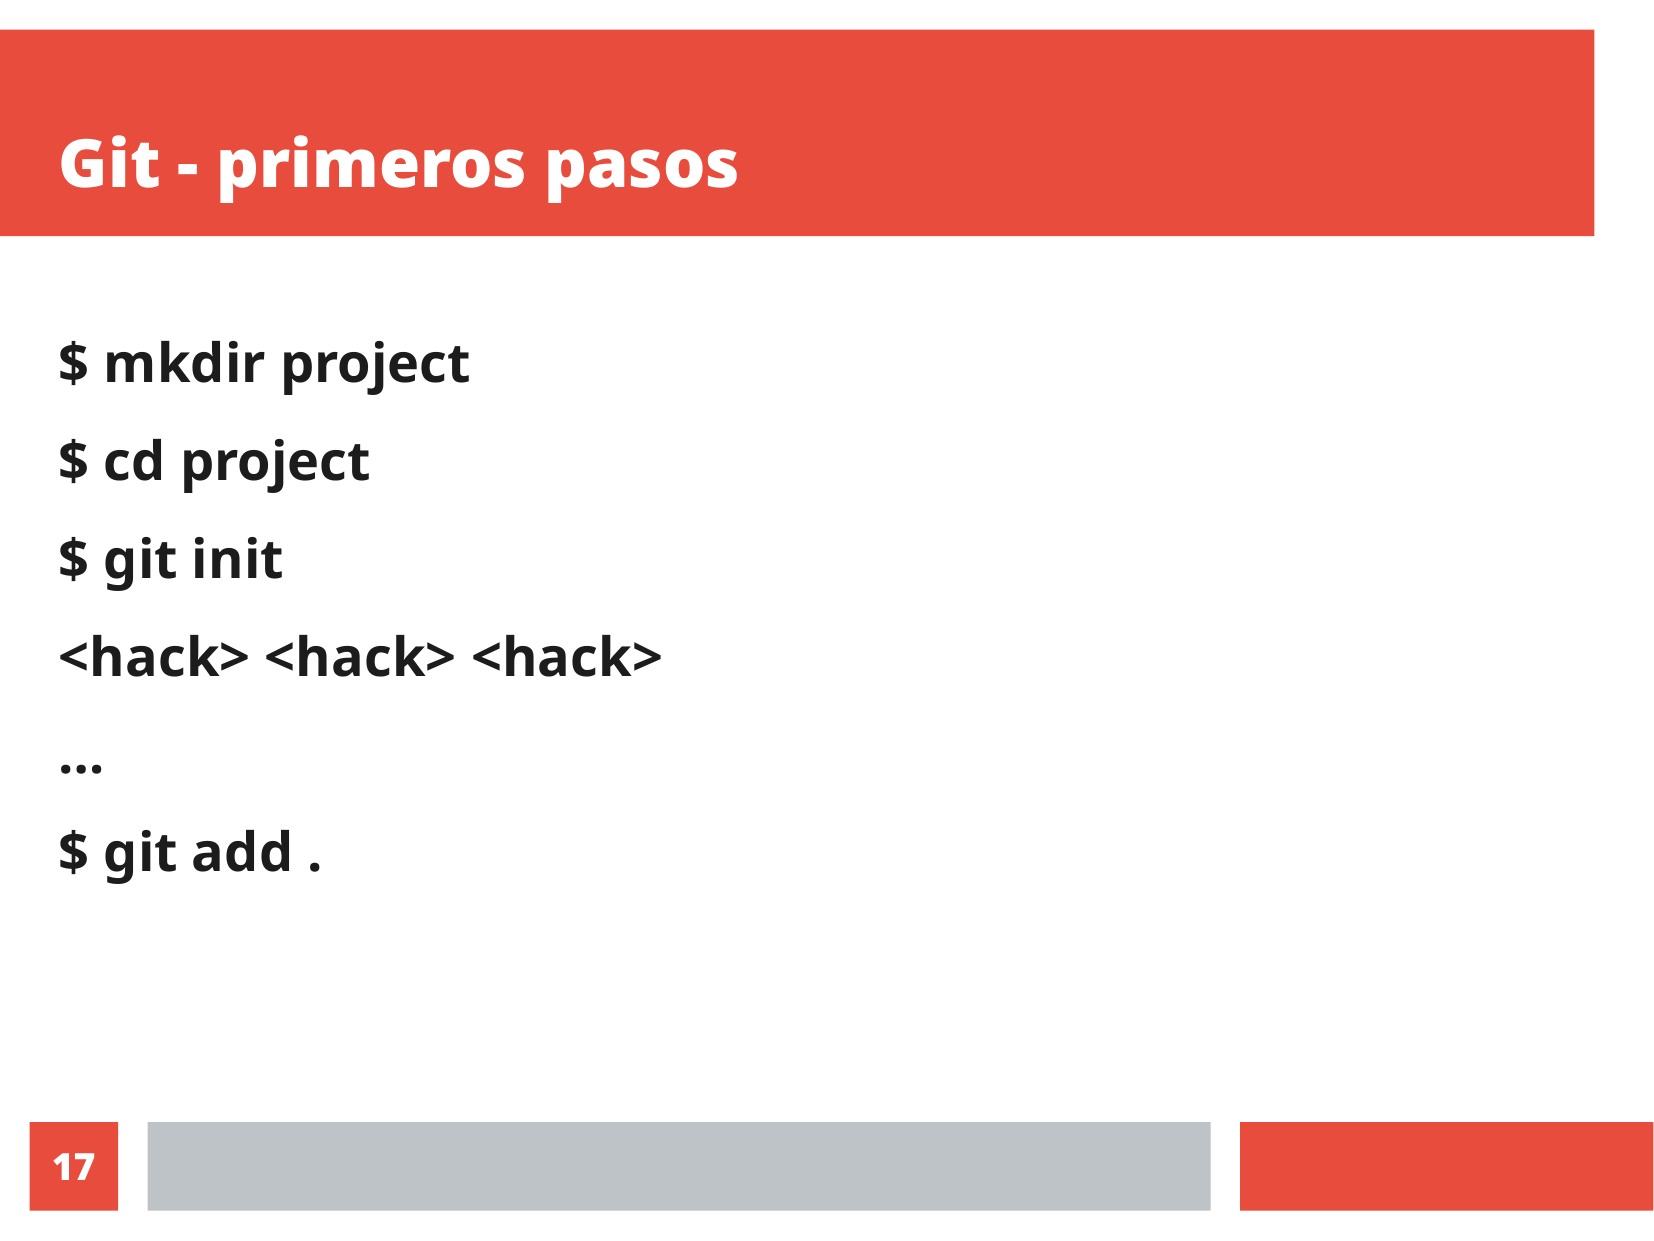

# Git - primeros pasos
$ mkdir project
$ cd project
$ git init
<hack> <hack> <hack>
…
$ git add .
17